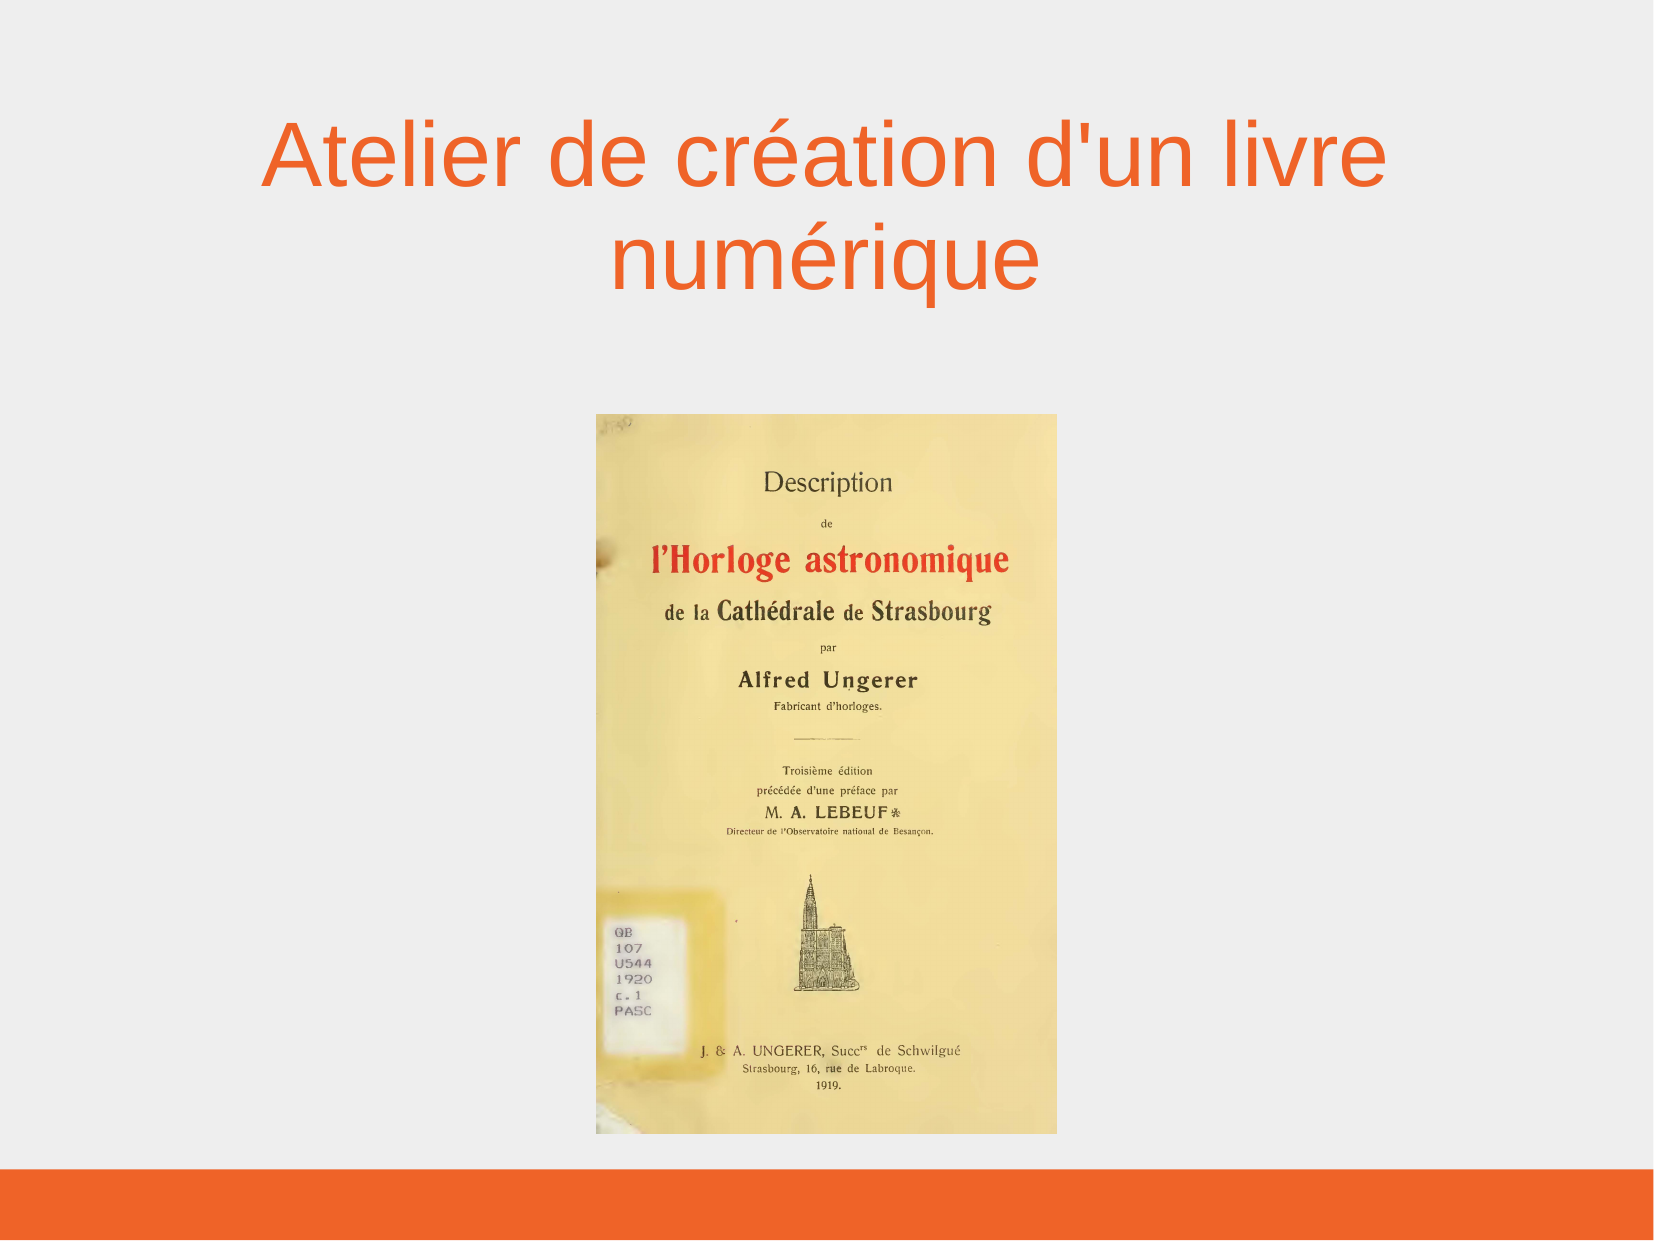

# Atelier de création d'un livre numérique